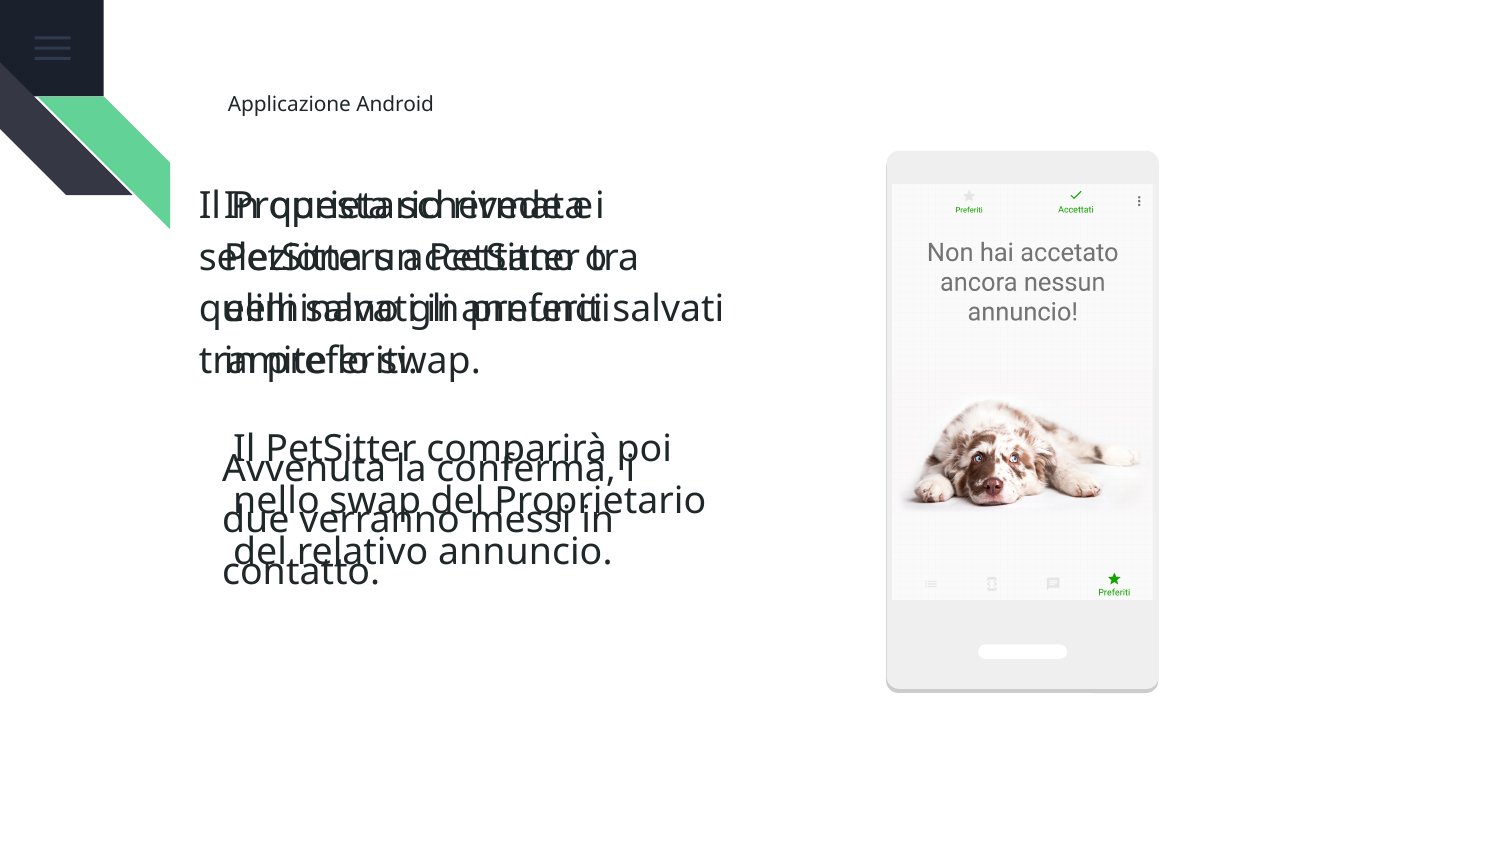

# Applicazione Android
Il Proprietario rivede e seleziona un PetSitter tra quelli salvati in preferiti tramite lo swap.
In questa schermata i PetSitters accettano o eliminano gli annunci salvati in preferiti.
Il PetSitter comparirà poi nello swap del Proprietario del relativo annuncio.
Avvenuta la conferma, i due verranno messi in contatto.